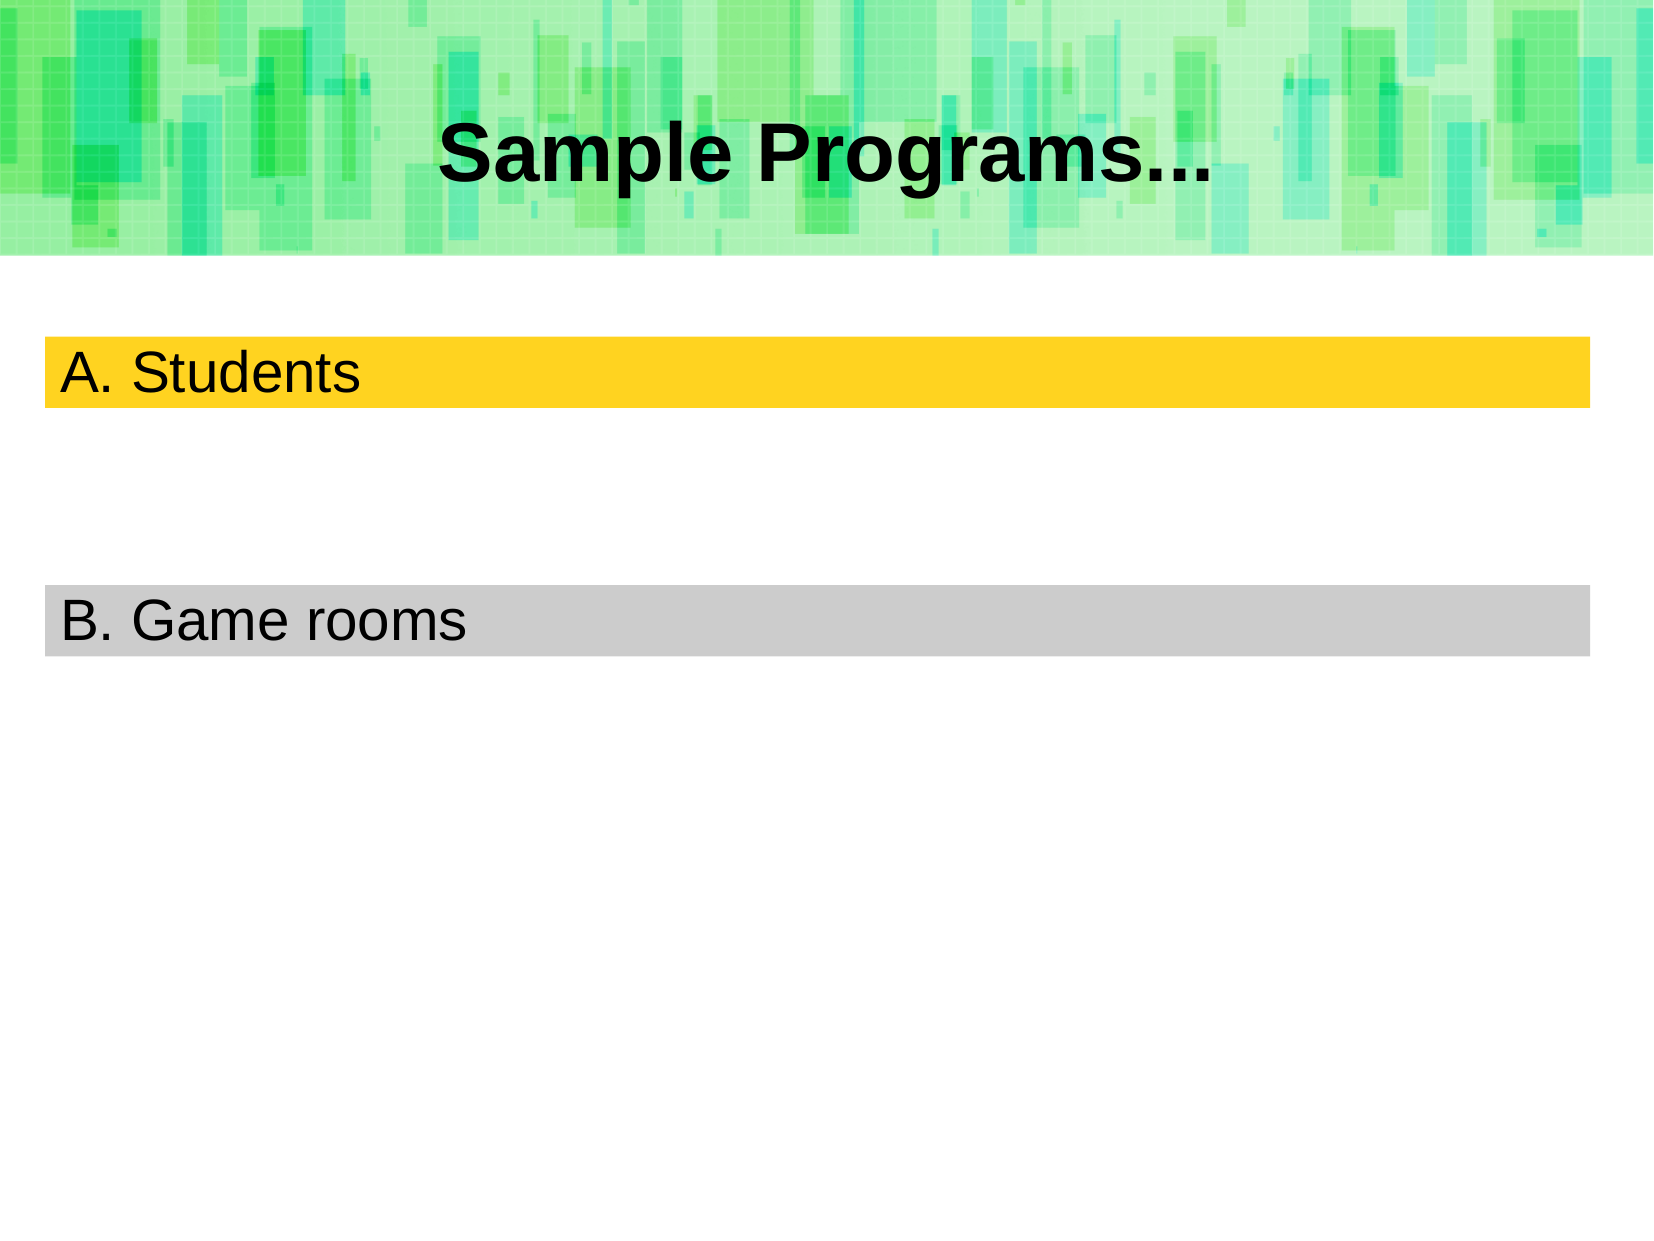

# Sample Programs...
A. Students
B. Game rooms